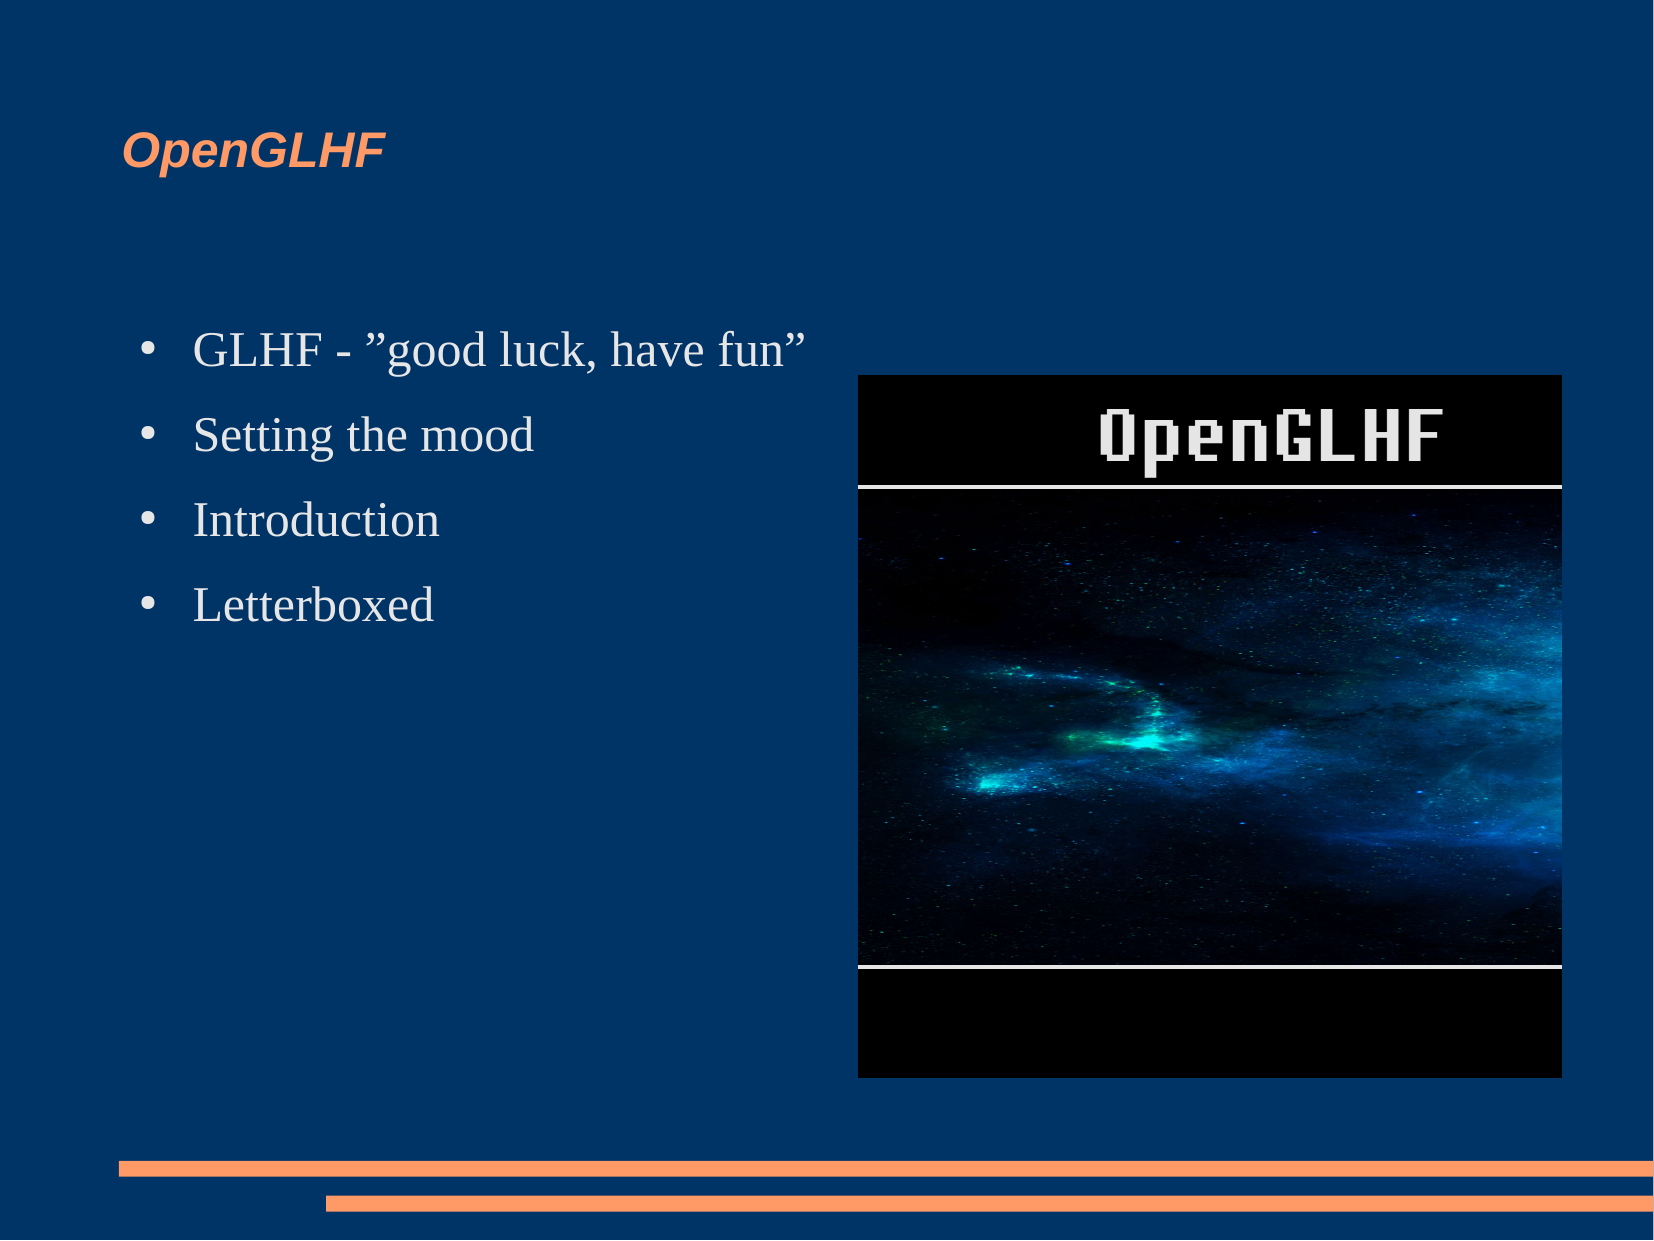

# OpenGLHF
GLHF - ”good luck, have fun”
Setting the mood
Introduction
Letterboxed